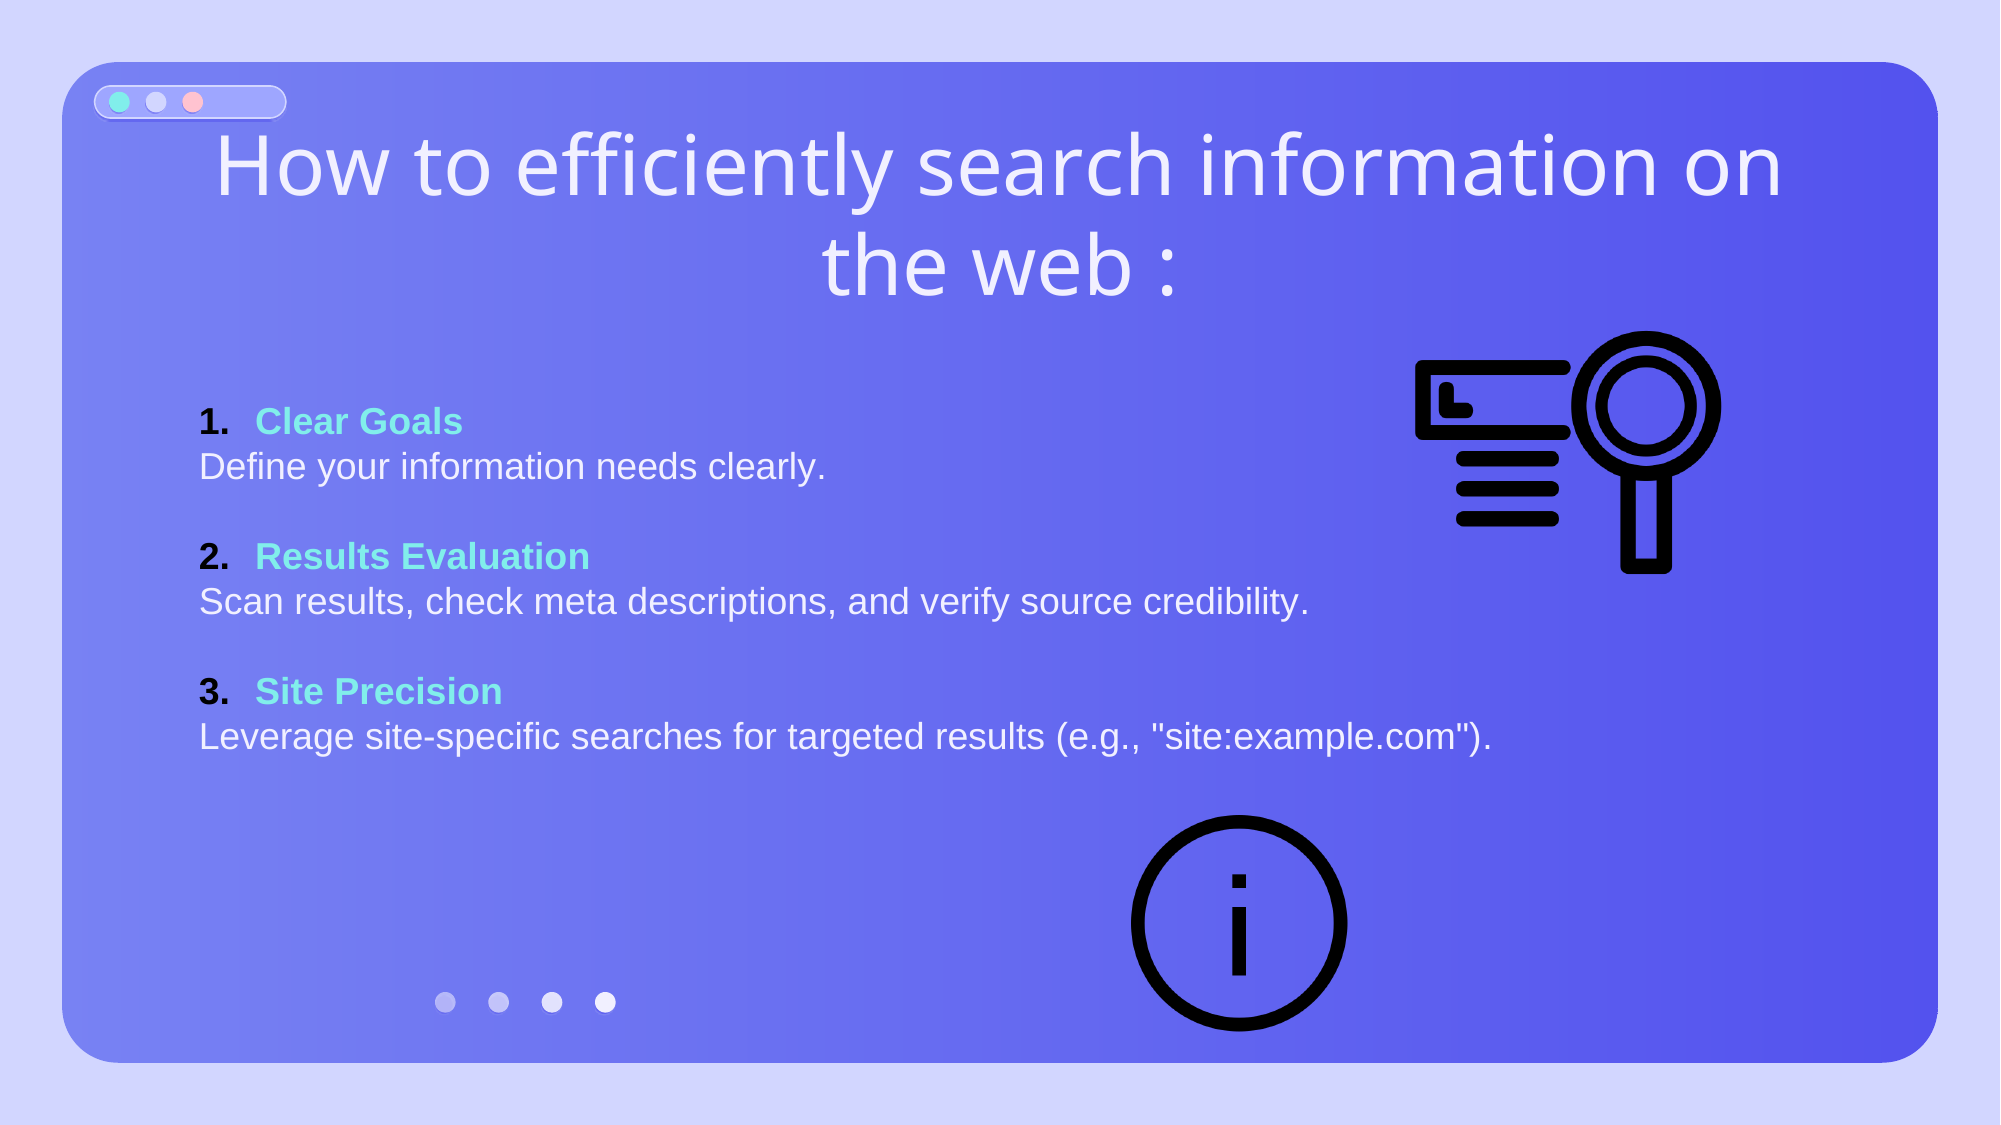

# How to efficiently search information on the web :
Clear Goals
Define your information needs clearly.
Results Evaluation
Scan results, check meta descriptions, and verify source credibility.
Site Precision
Leverage site-specific searches for targeted results (e.g., "site:example.com").